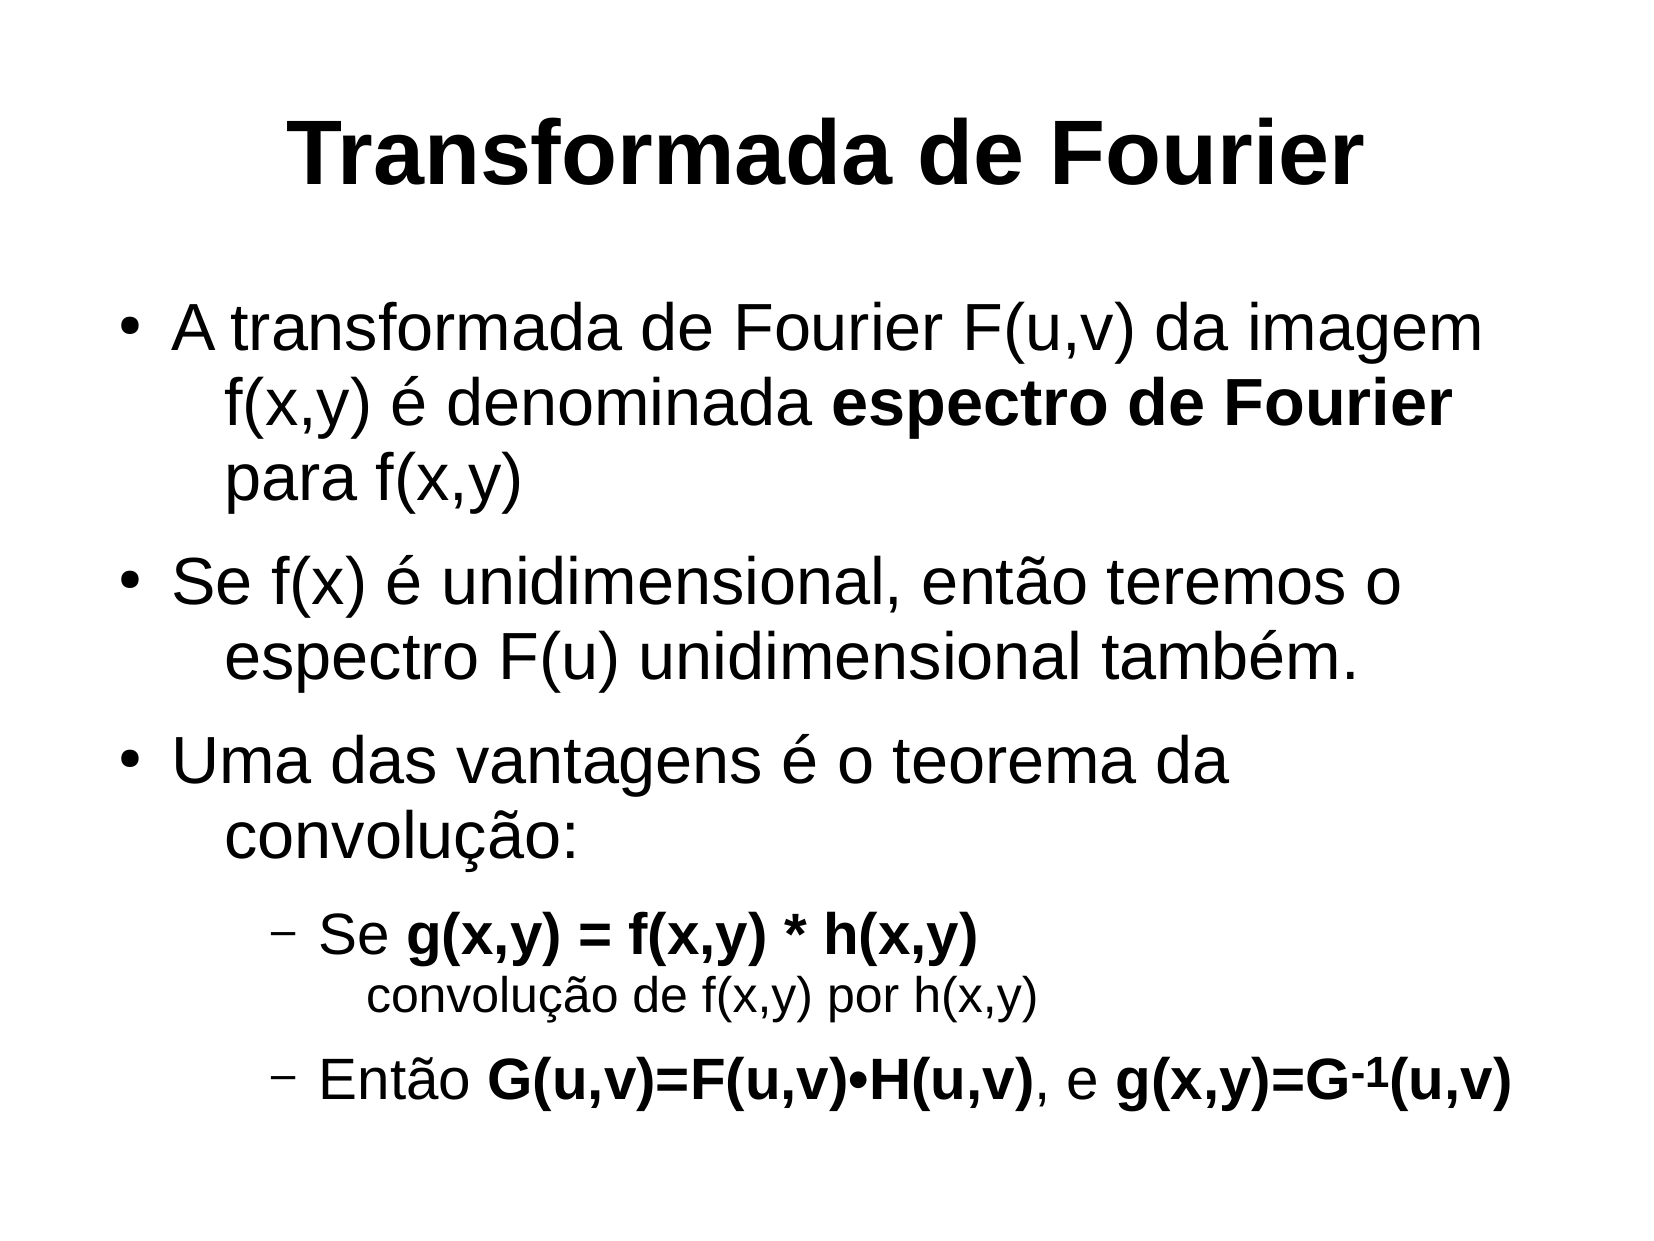

# Transformada de Fourier
A transformada de Fourier F(u,v) da imagem f(x,y) é denominada espectro de Fourier para f(x,y)
Se f(x) é unidimensional, então teremos o espectro F(u) unidimensional também.
Uma das vantagens é o teorema da convolução:
Se g(x,y) = f(x,y) * h(x,y)
convolução de f(x,y) por h(x,y)
Então G(u,v)=F(u,v)•H(u,v), e g(x,y)=G-1(u,v)